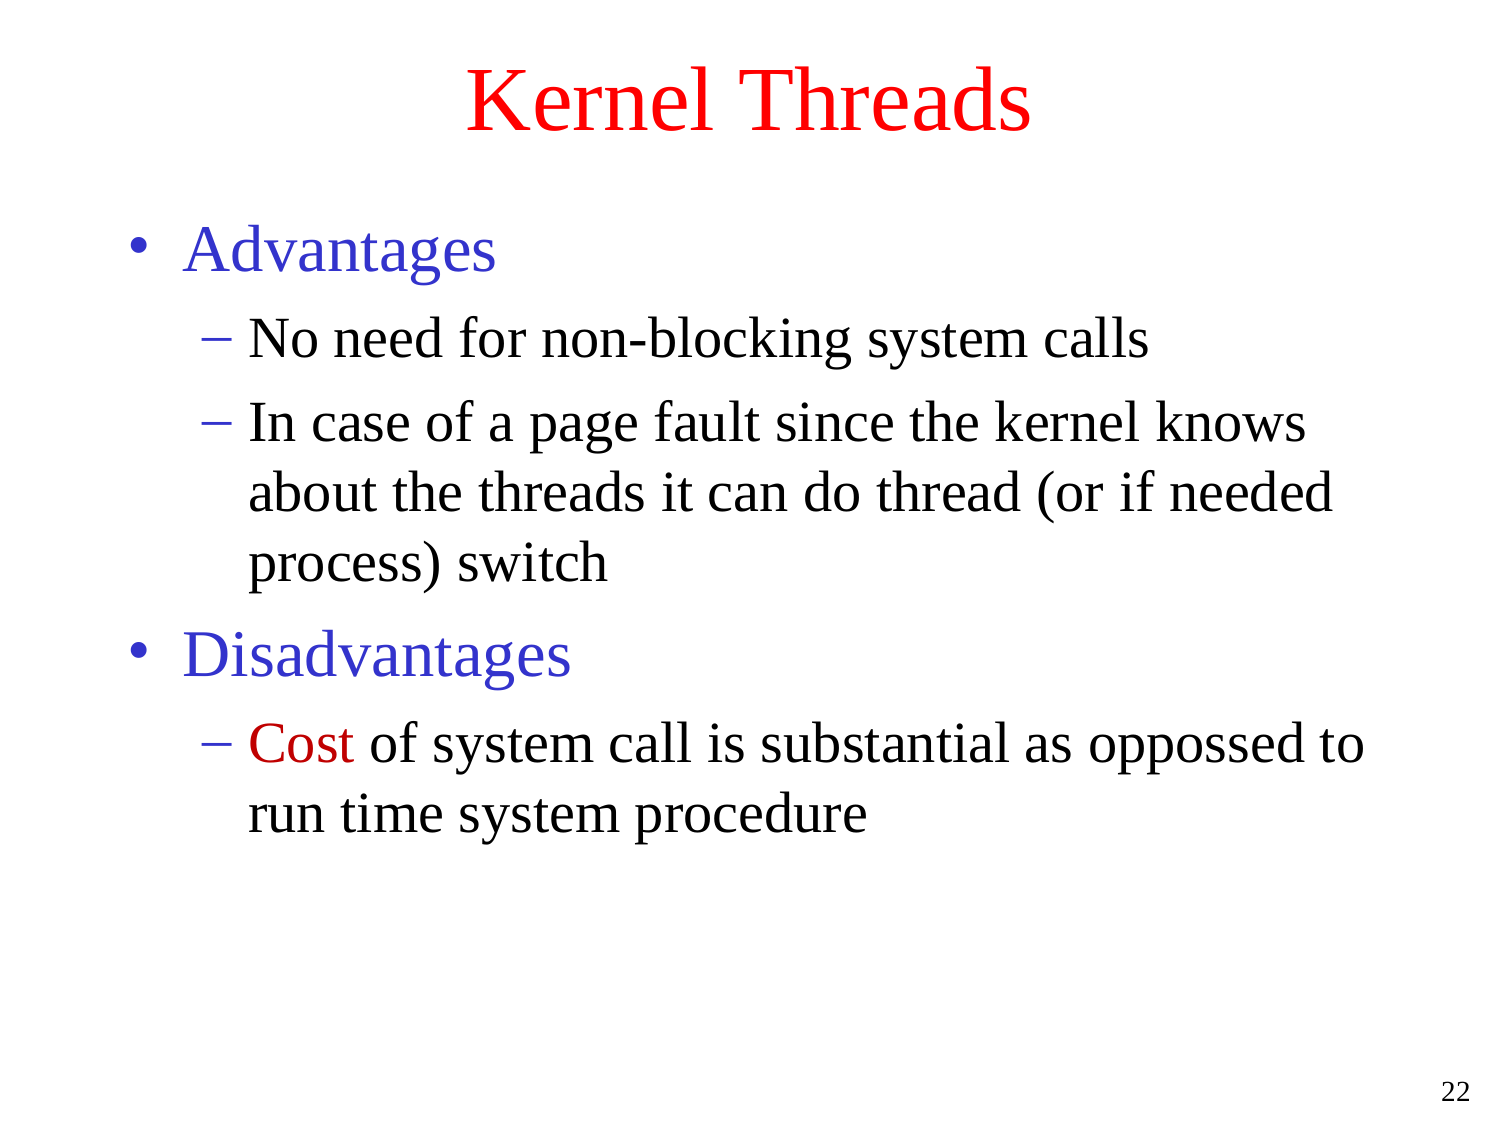

Kernel Threads
Advantages
No need for non-blocking system calls
In case of a page fault since the kernel knows about the threads it can do thread (or if needed process) switch
Disadvantages
Cost of system call is substantial as oppossed to run time system procedure